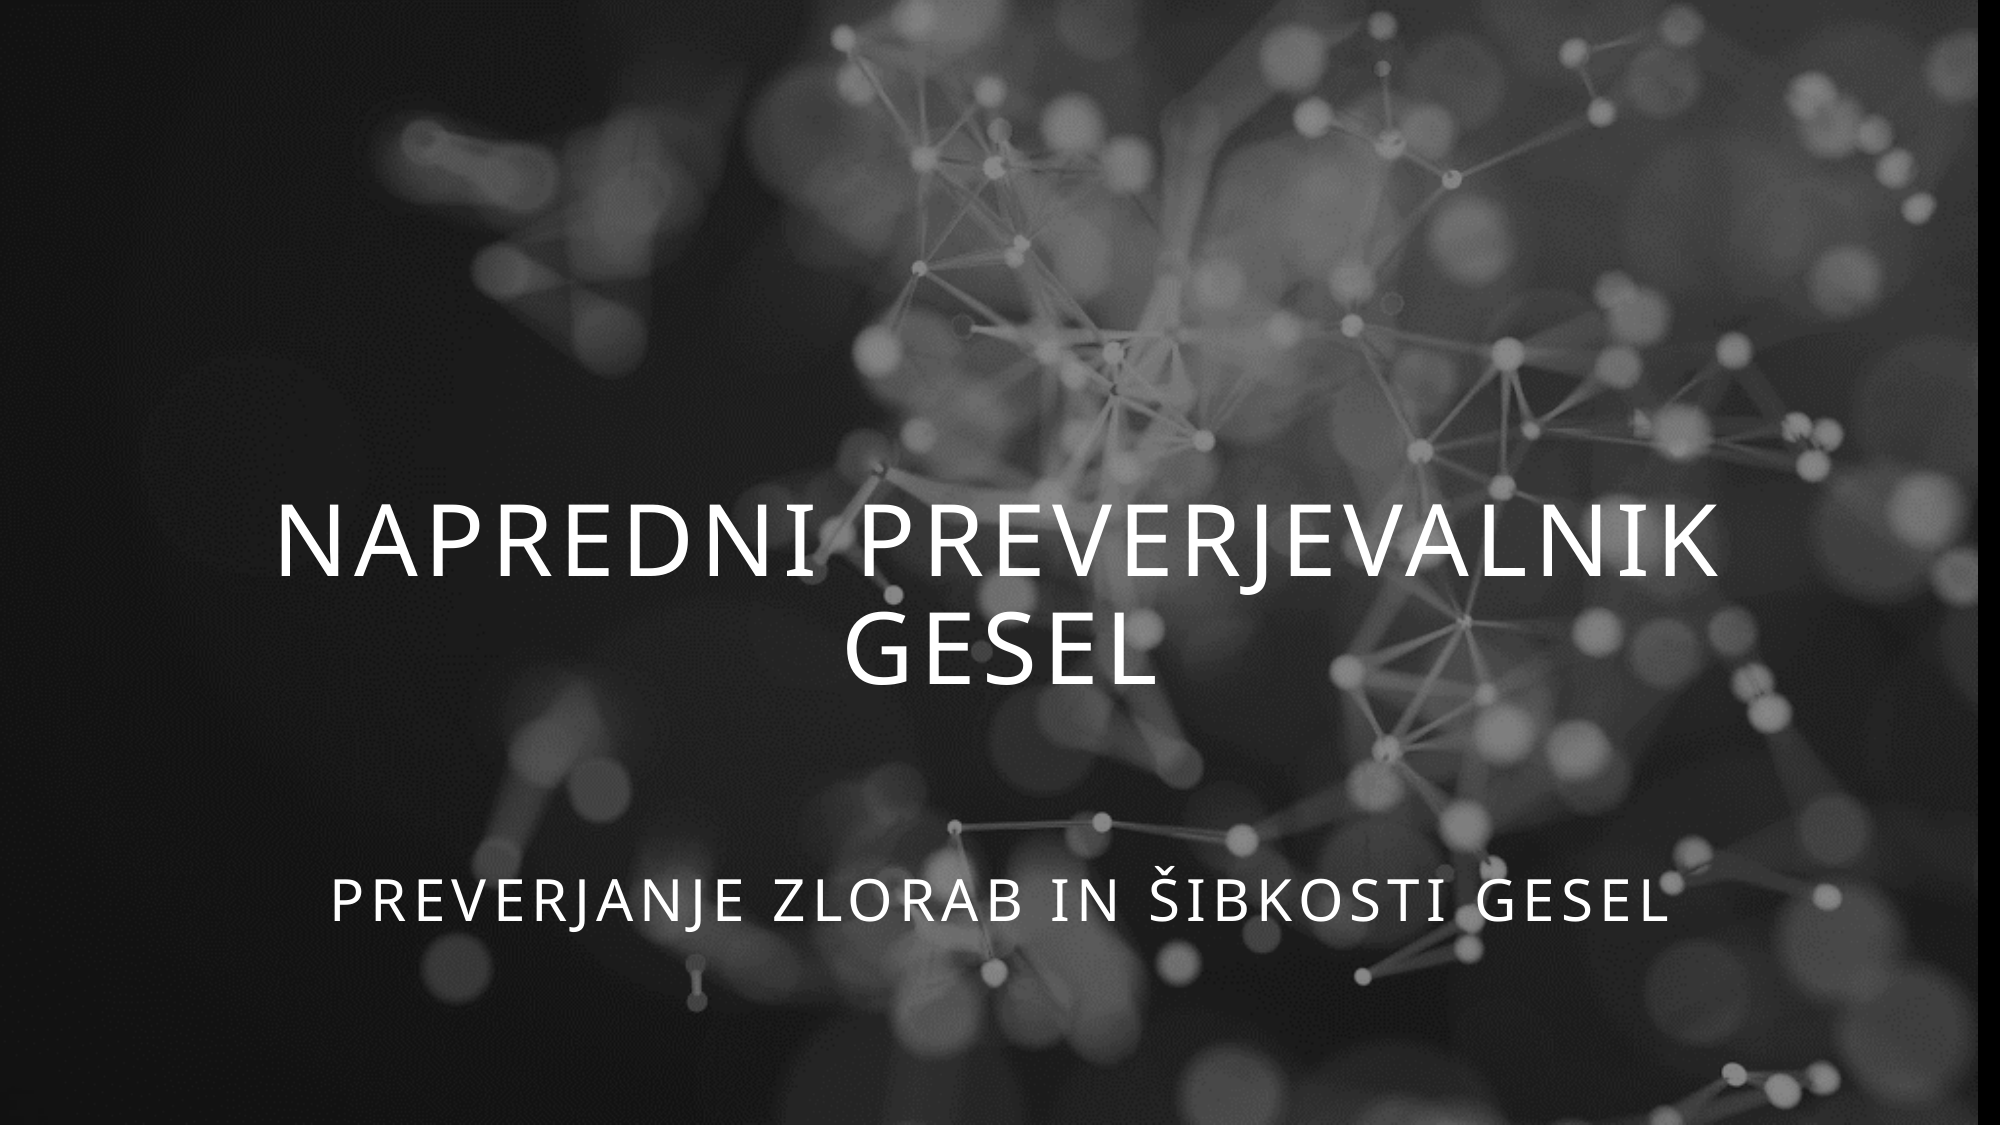

# Napredni preverjevalnik gesel
Preverjanje zlorab in šibkosti gesel